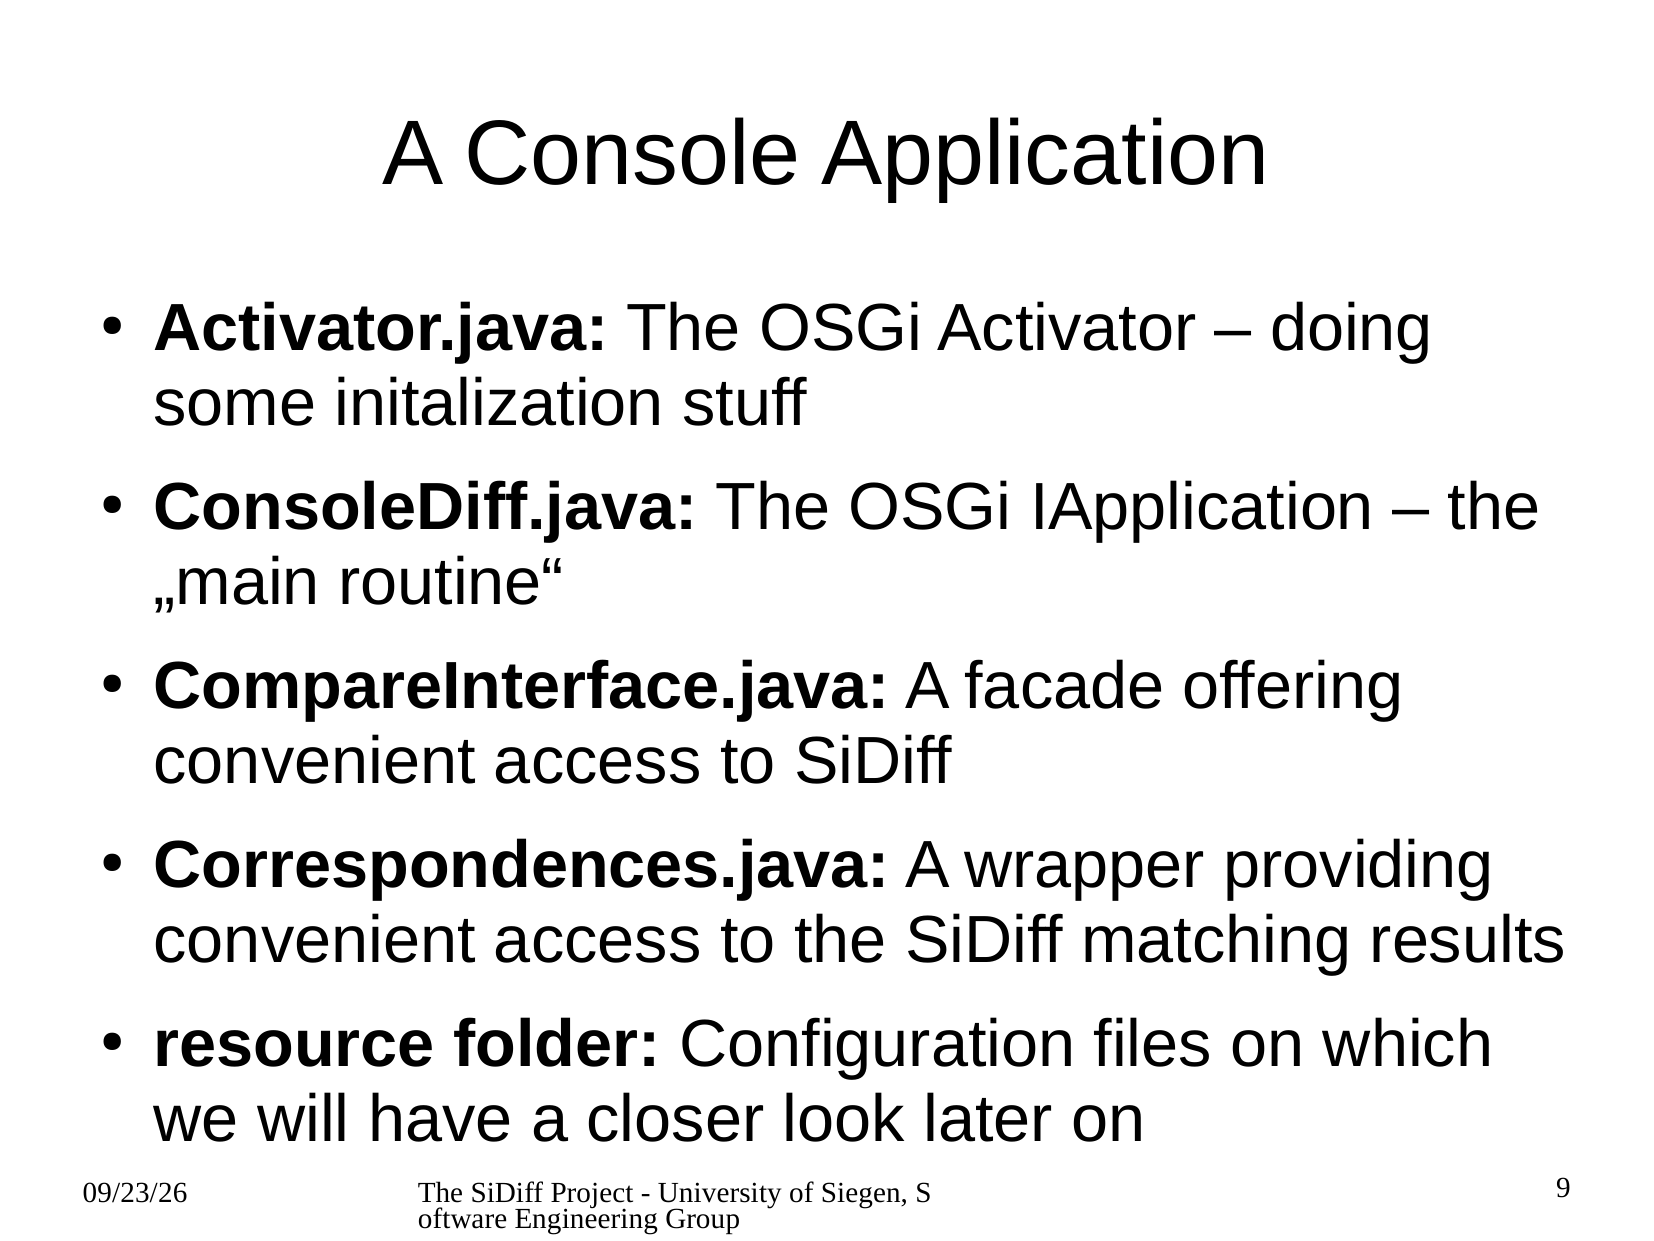

# A Console Application
Activator.java: The OSGi Activator – doing some initalization stuff
ConsoleDiff.java: The OSGi IApplication – the „main routine“
CompareInterface.java: A facade offering convenient access to SiDiff
Correspondences.java: A wrapper providing convenient access to the SiDiff matching results
resource folder: Configuration files on which we will have a closer look later on
9
The SiDiff Project - University of Siegen, Software Engineering Group